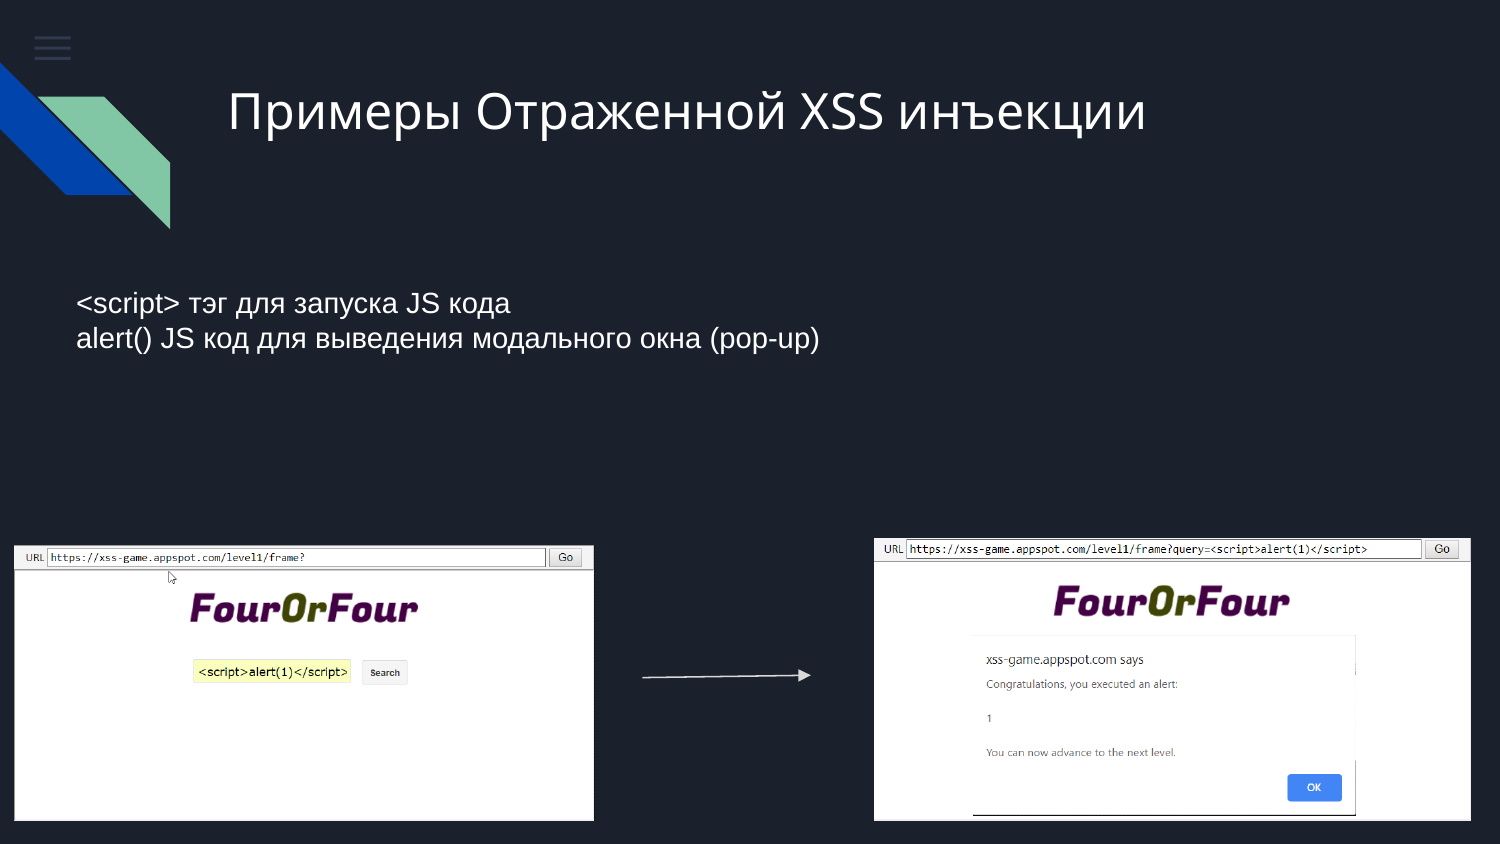

# Примеры Отраженной XSS инъекции
<script> тэг для запуска JS кода
alert() JS код для выведения модального окна (pop-up)